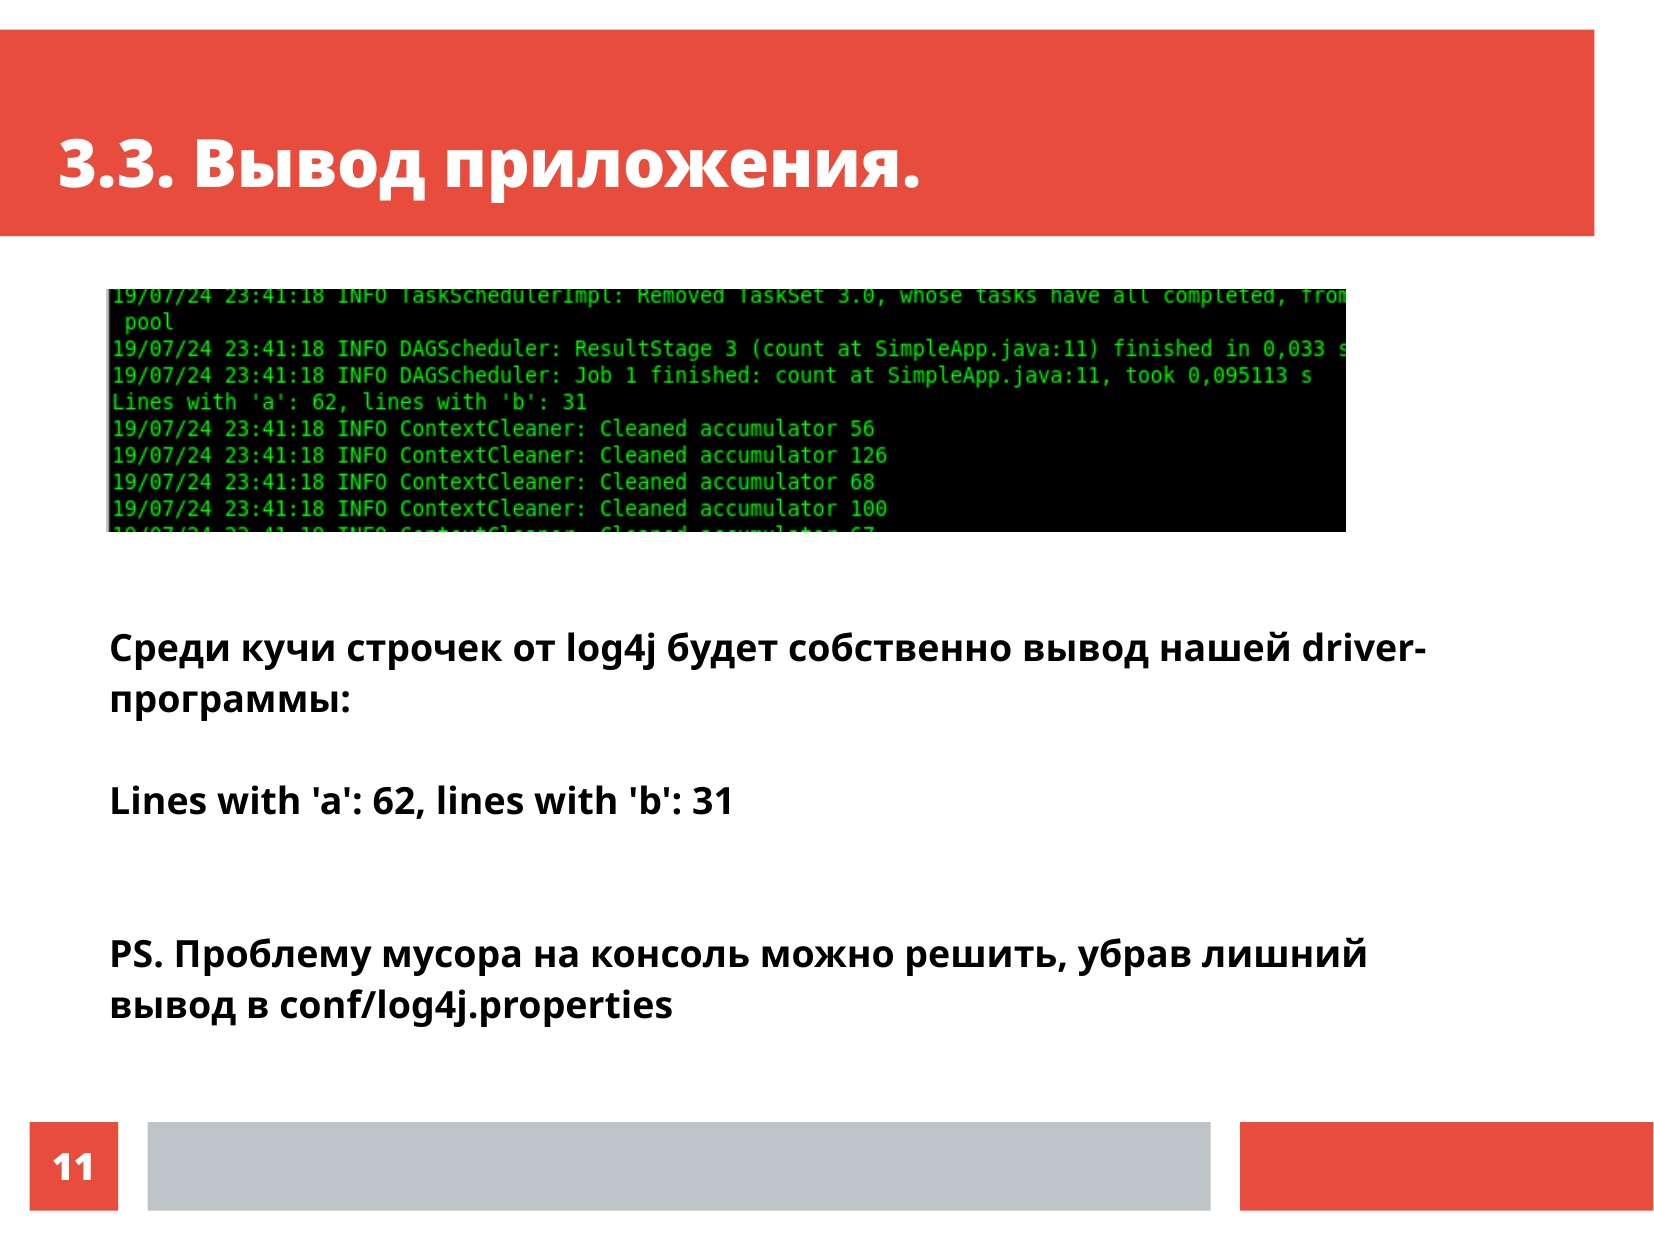

# 3.3. Вывод приложения.
Среди кучи строчек от log4j будет собственно вывод нашей driver-программы:
Lines with 'a': 62, lines with 'b': 31
PS. Проблему мусора на консоль можно решить, убрав лишний вывод в conf/log4j.properties
11